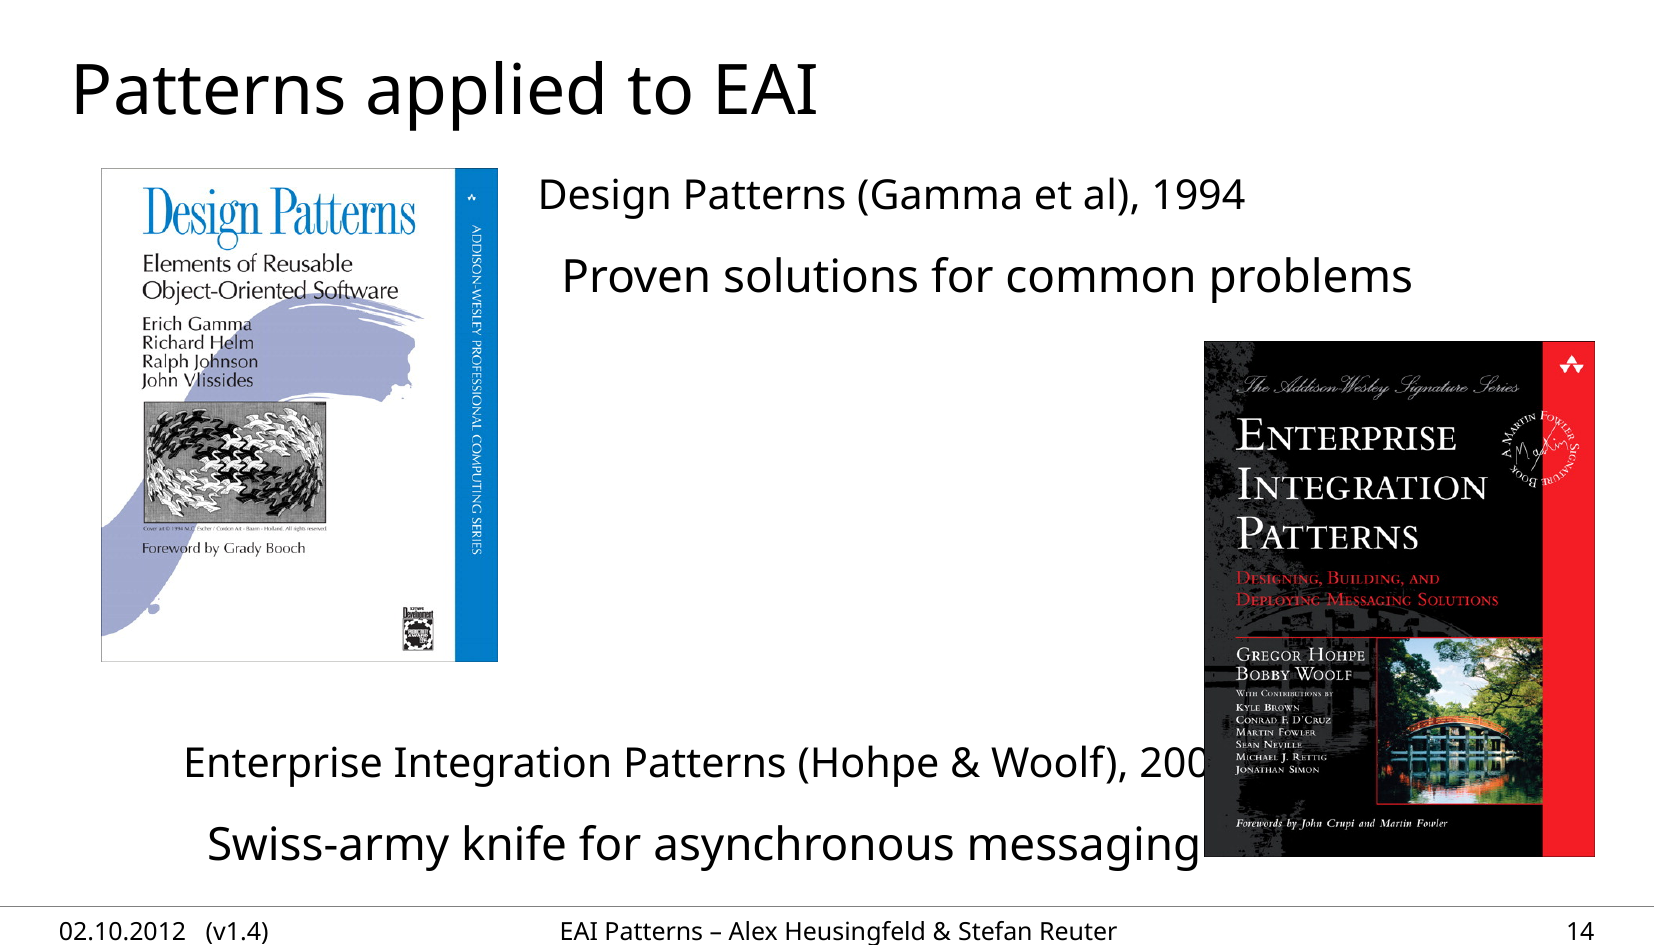

# Patterns applied to EAI
Design Patterns (Gamma et al), 1994
 Proven solutions for common problems
Enterprise Integration Patterns (Hohpe & Woolf), 2003
 Swiss-army knife for asynchronous messaging
2012-08-30
EAI Patterns - Alex Heusingfeld & Stefan Reuter
14